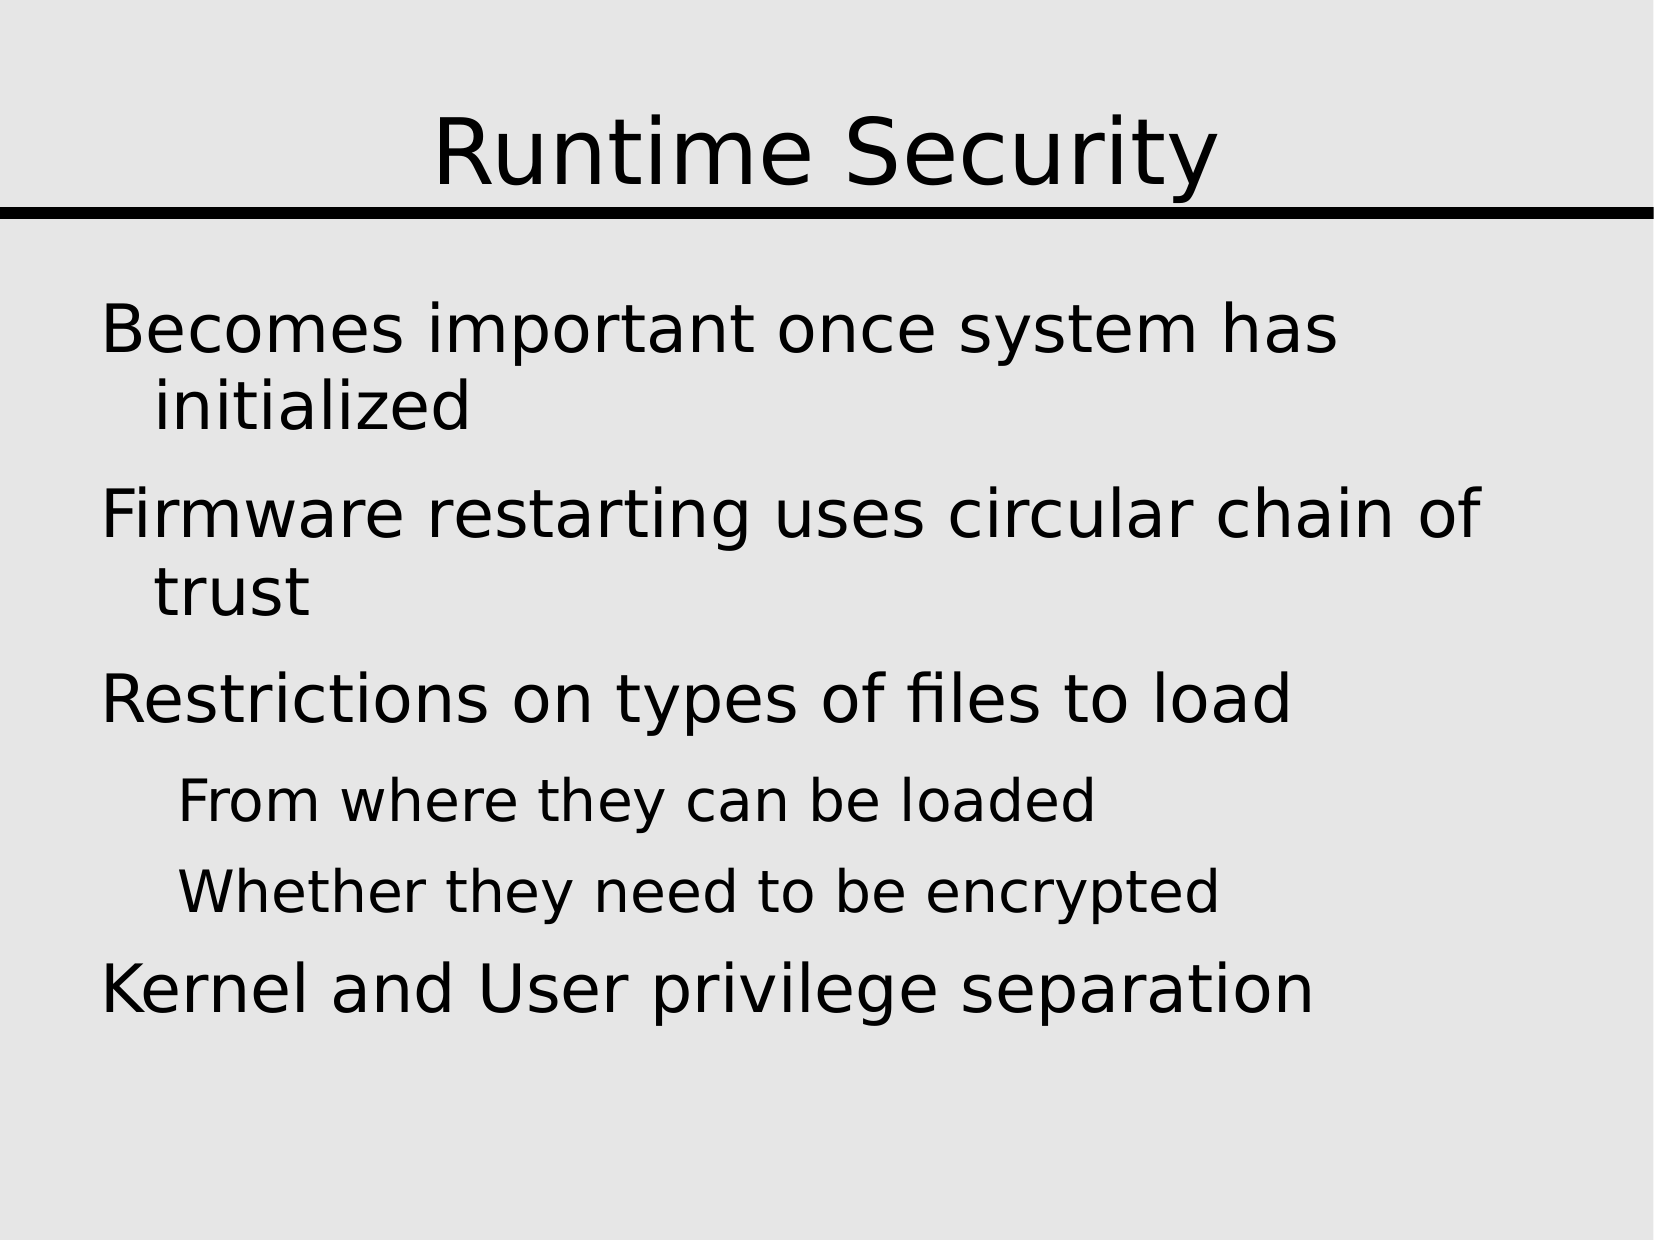

# Runtime Security
Becomes important once system has initialized
Firmware restarting uses circular chain of trust
Restrictions on types of files to load
From where they can be loaded
Whether they need to be encrypted
Kernel and User privilege separation